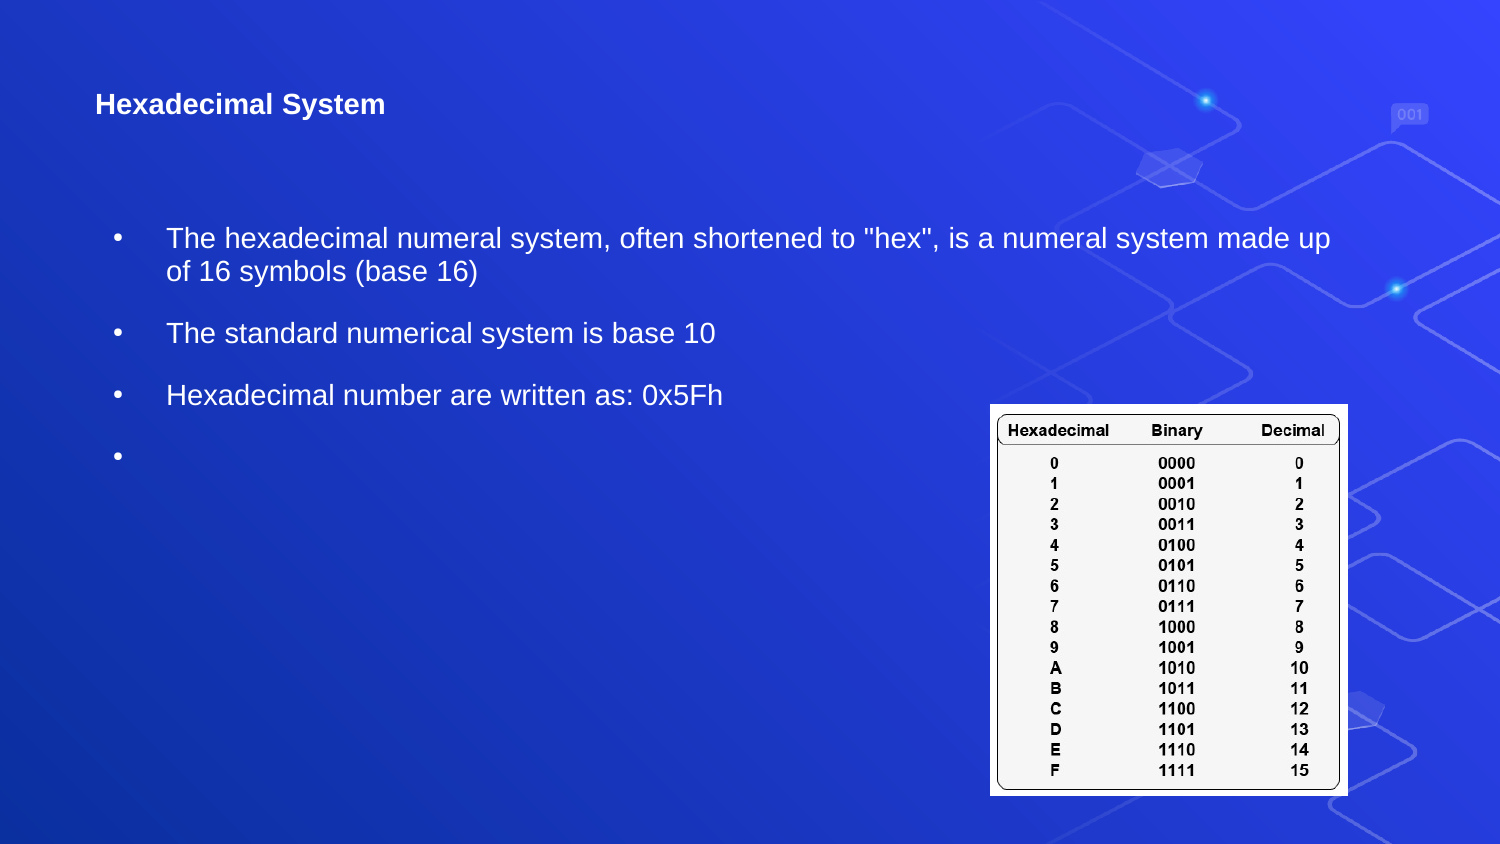

# Hexadecimal System
The hexadecimal numeral system, often shortened to "hex", is a numeral system made up of 16 symbols (base 16)
The standard numerical system is base 10
Hexadecimal number are written as: 0x5Fh